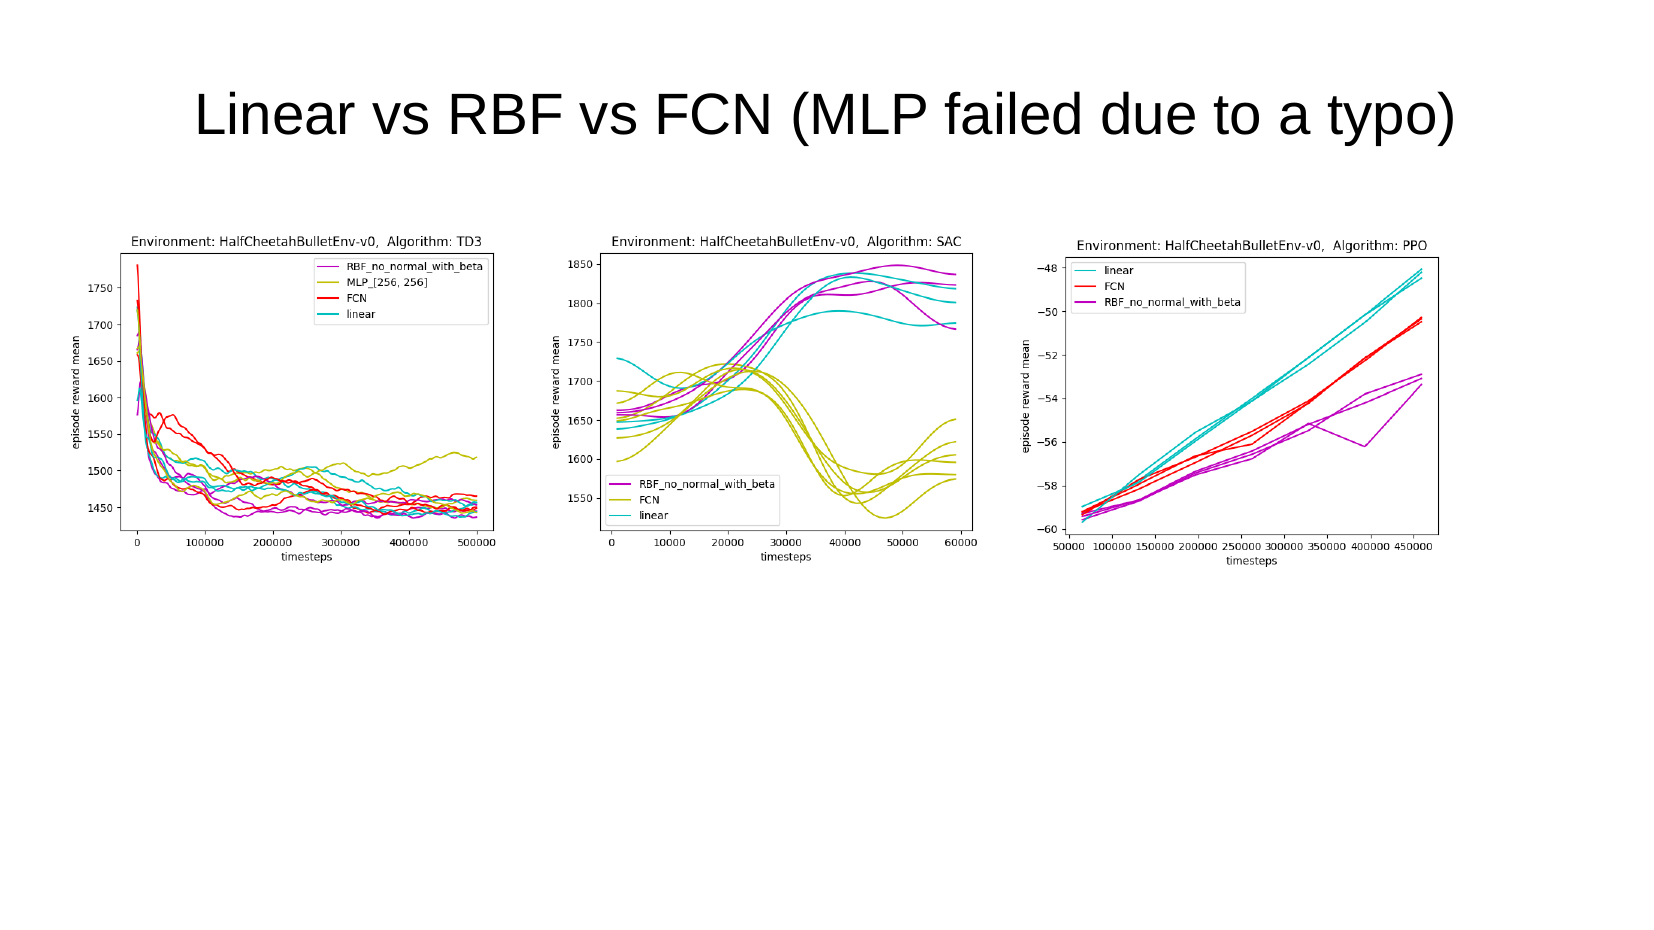

# Linear vs RBF vs FCN (MLP failed due to a typo)